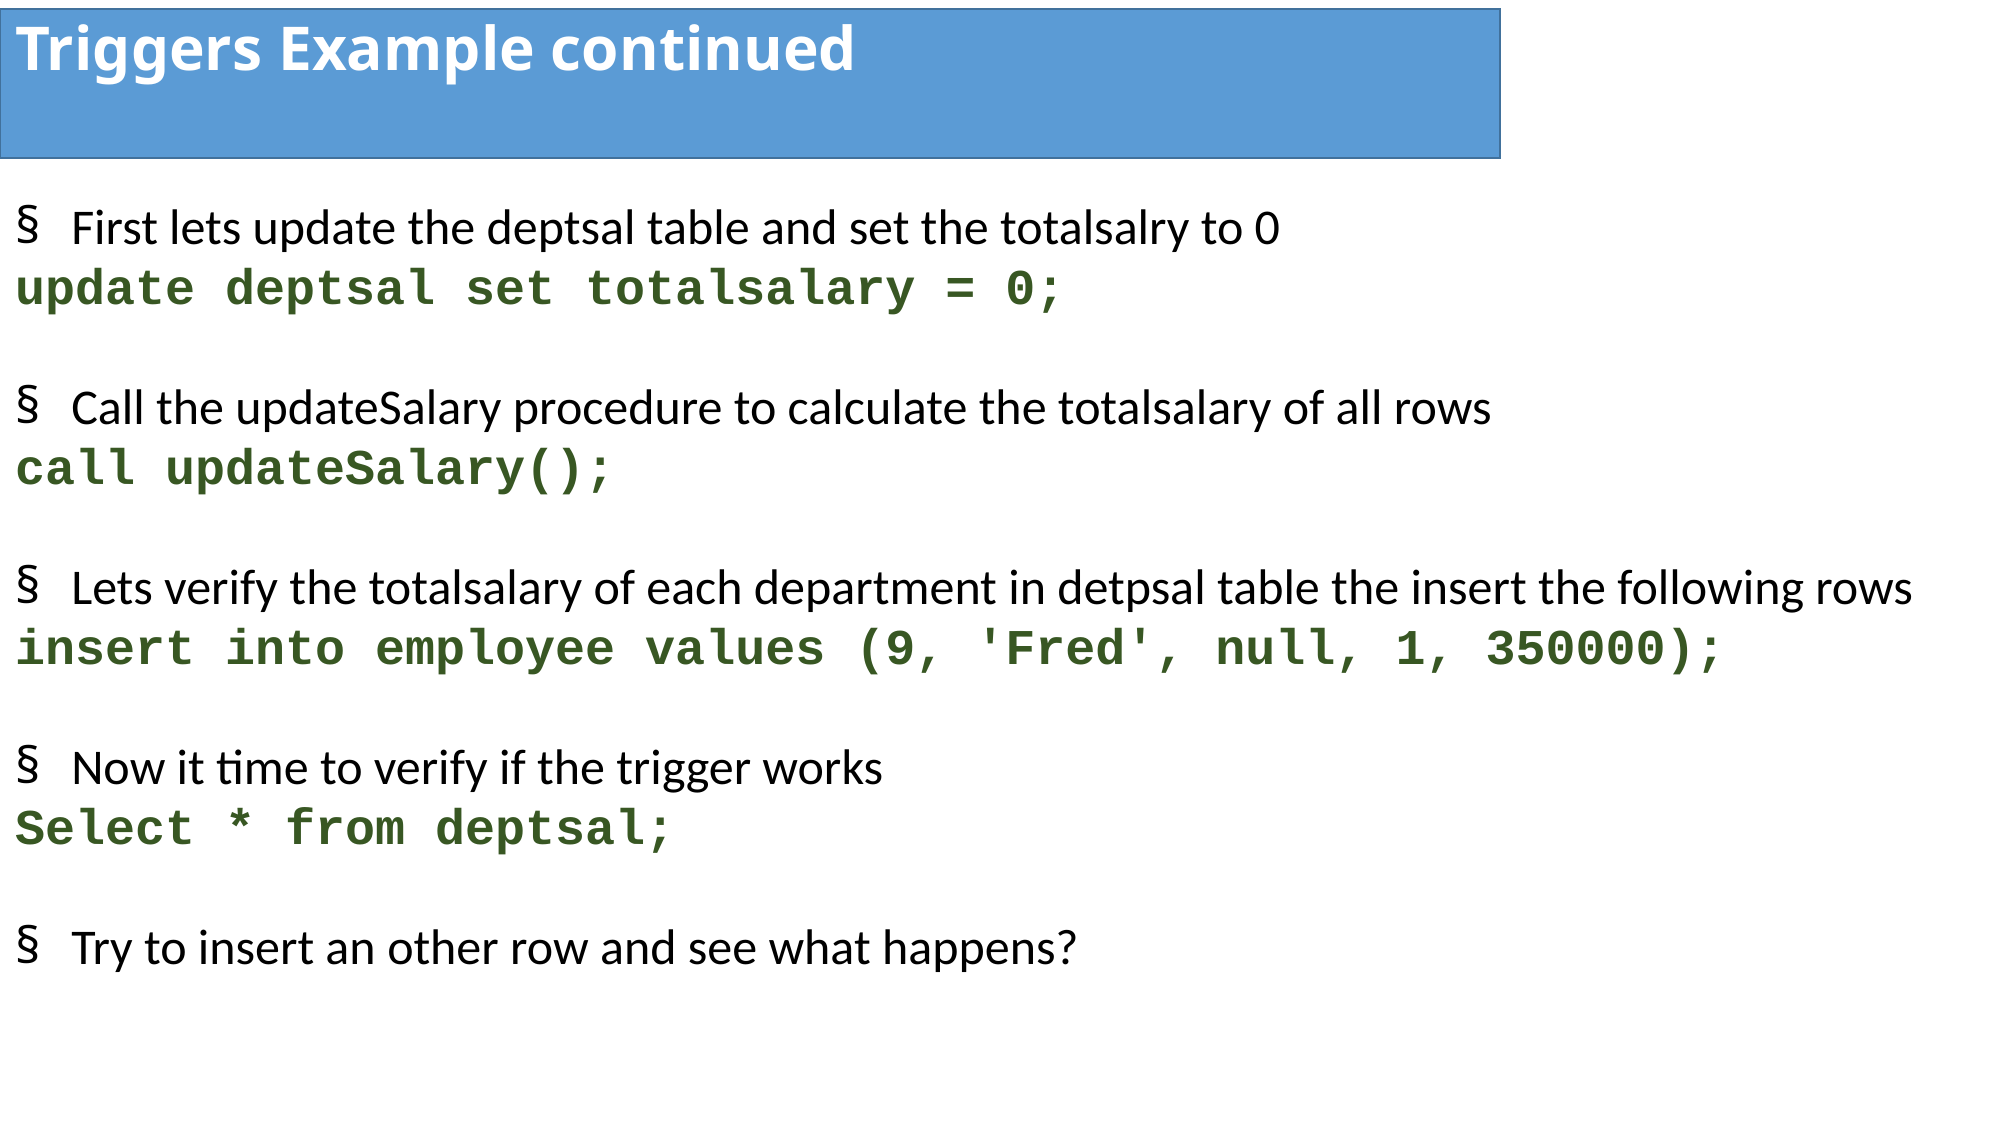

# Triggers Example continued
First lets update the deptsal table and set the totalsalry to 0
update deptsal set totalsalary = 0;
Call the updateSalary procedure to calculate the totalsalary of all rows
call updateSalary();
Lets verify the totalsalary of each department in detpsal table the insert the following rows
insert into employee values (9, 'Fred', null, 1, 350000);
Now it time to verify if the trigger works
Select * from deptsal;
Try to insert an other row and see what happens?